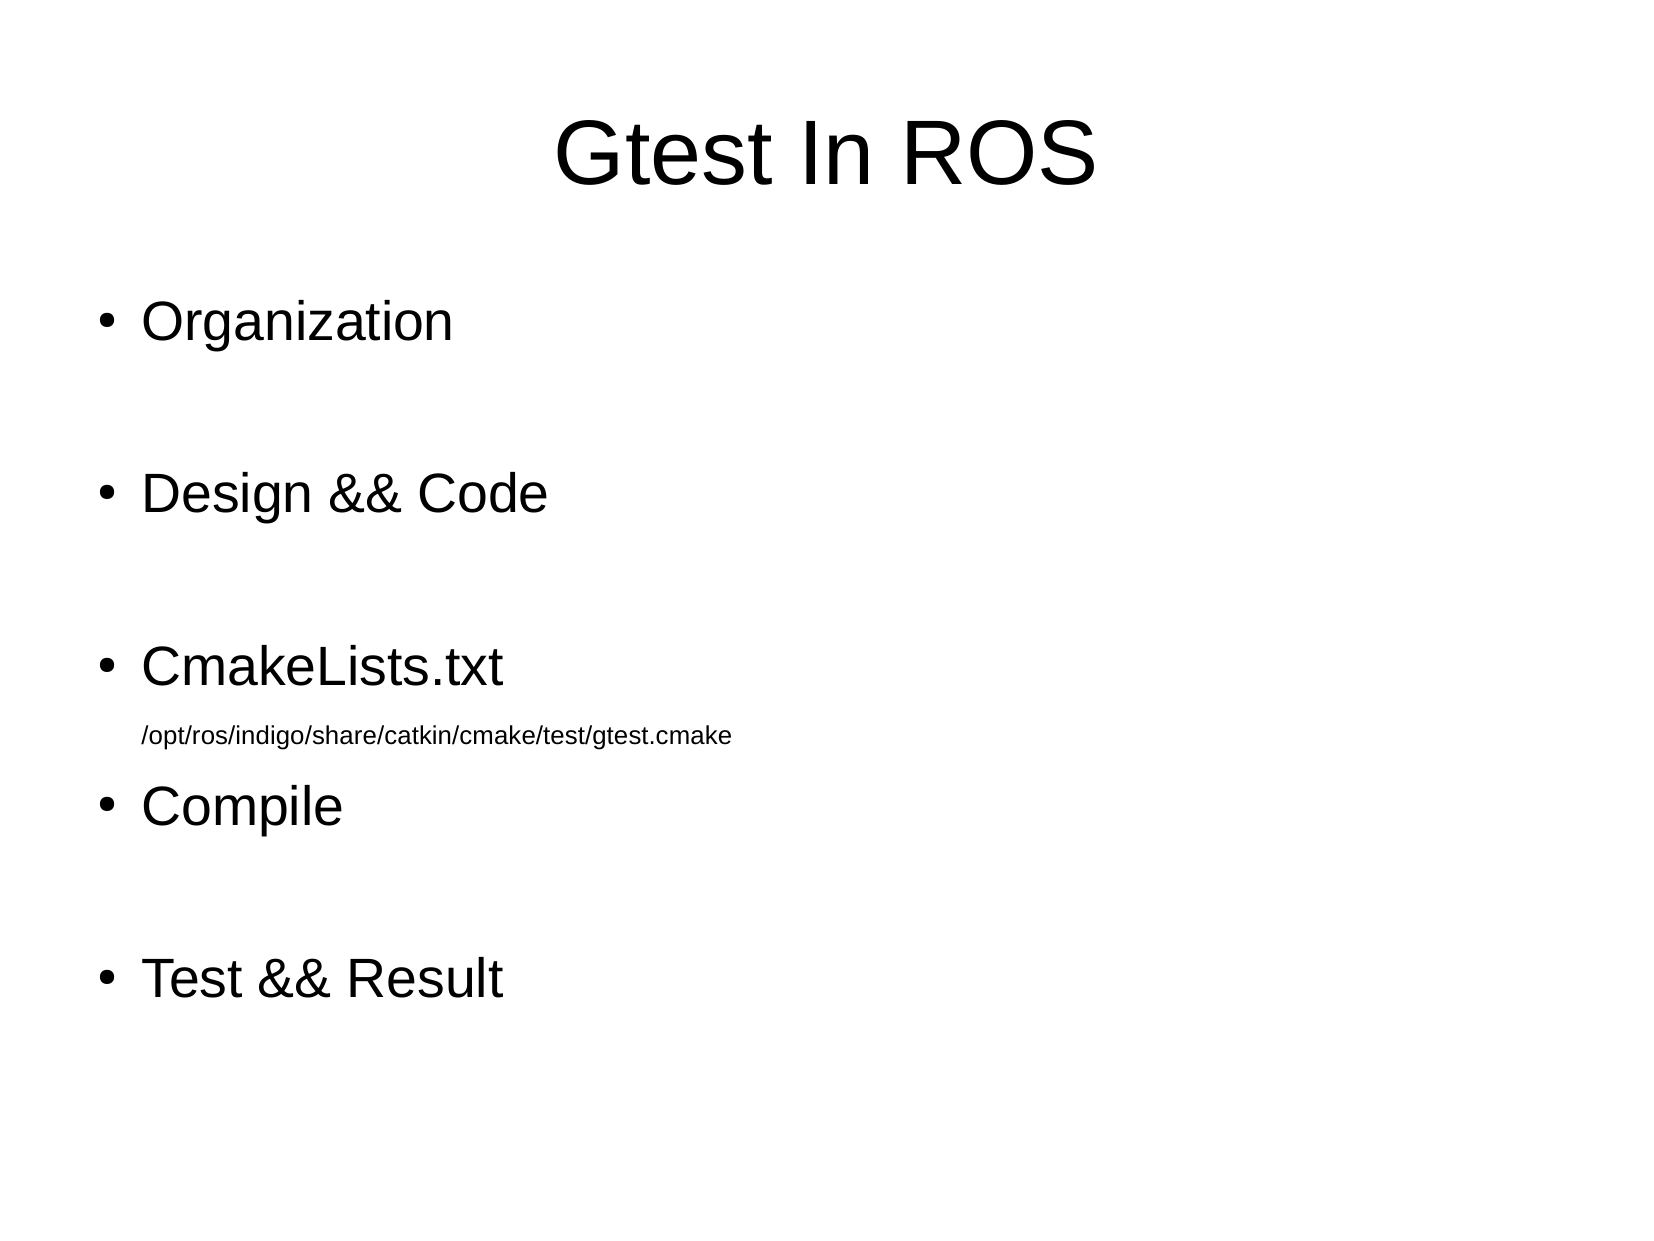

# Gtest In ROS
Organization
Design && Code
CmakeLists.txt
/opt/ros/indigo/share/catkin/cmake/test/gtest.cmake
Compile
Test && Result